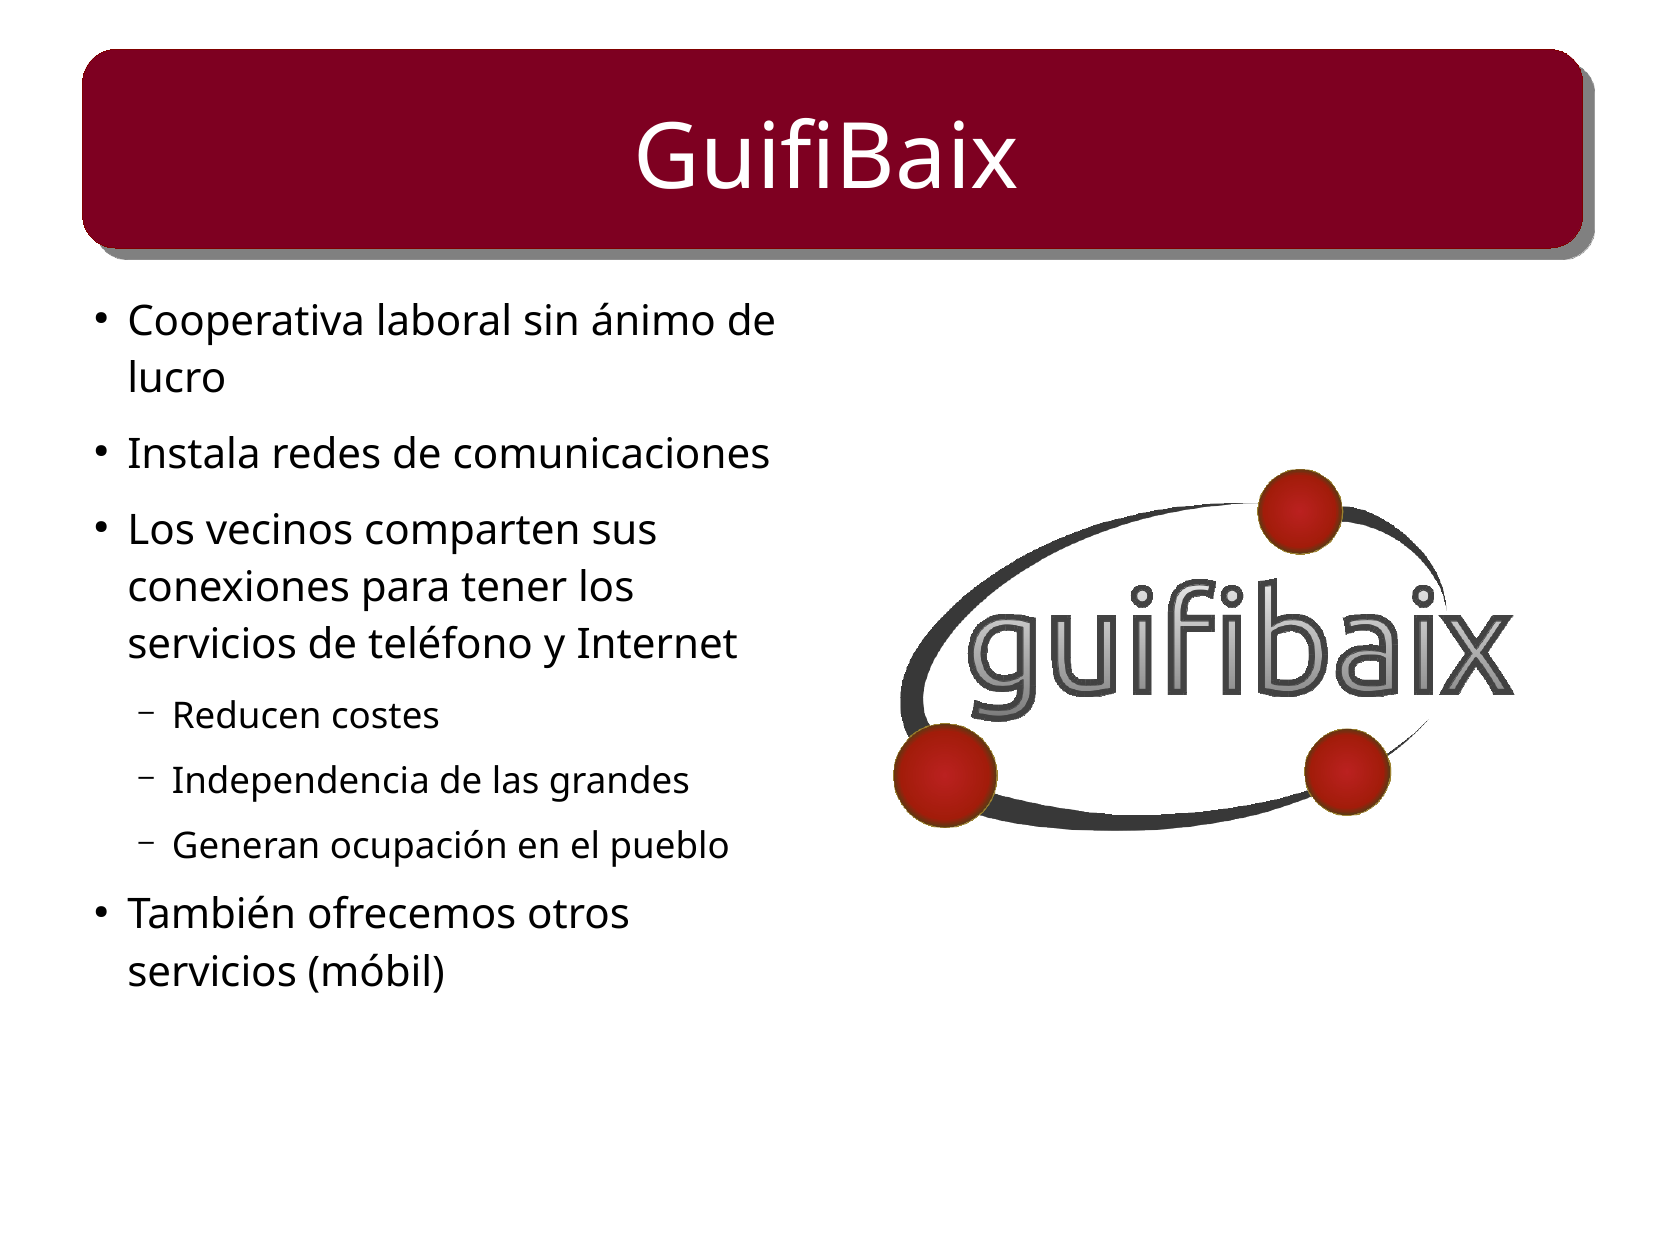

# GuifiBaix
Cooperativa laboral sin ánimo de lucro
Instala redes de comunicaciones
Los vecinos comparten sus conexiones para tener los servicios de teléfono y Internet
Reducen costes
Independencia de las grandes
Generan ocupación en el pueblo
También ofrecemos otros servicios (móbil)